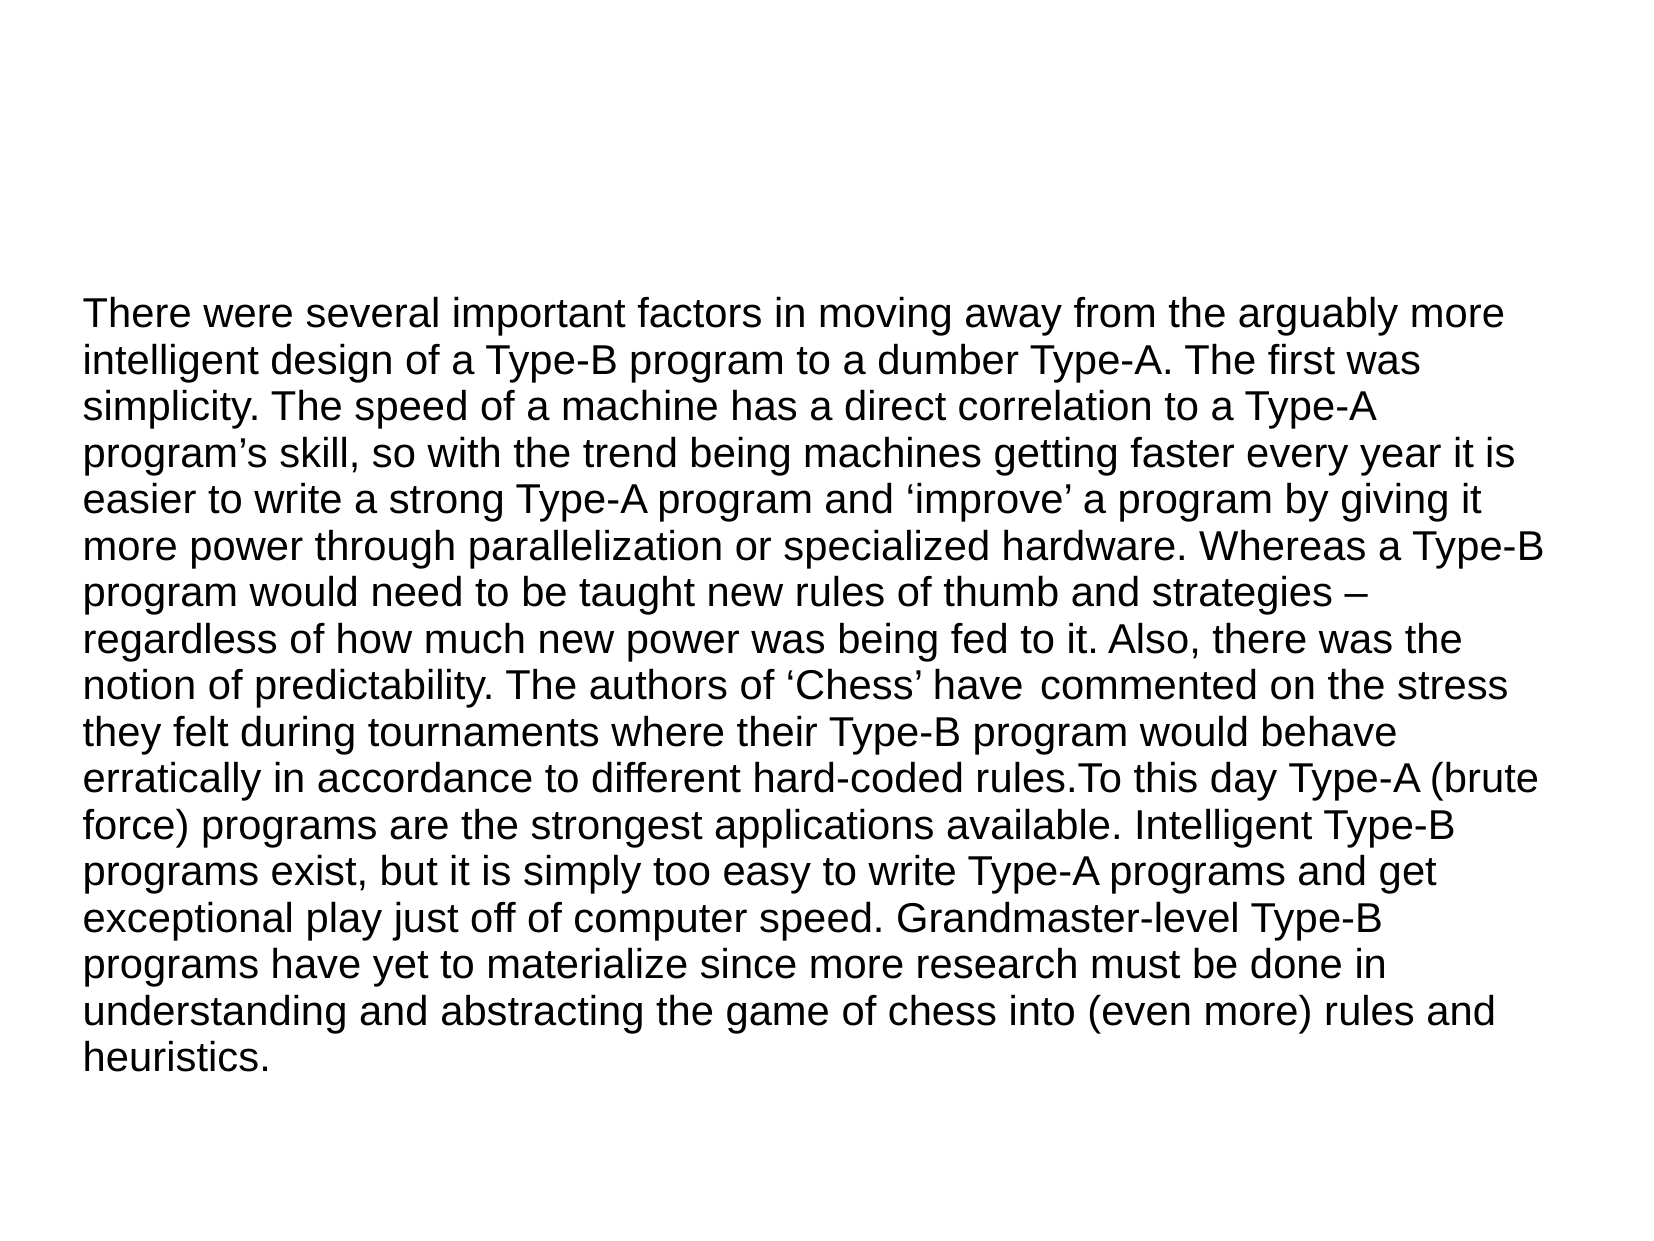

# There were several important factors in moving away from the arguably more intelligent design of a Type-B program to a dumber Type-A. The first was simplicity. The speed of a machine has a direct correlation to a Type-A program’s skill, so with the trend being machines getting faster every year it is easier to write a strong Type-A program and ‘improve’ a program by giving it more power through parallelization or specialized hardware. Whereas a Type-B program would need to be taught new rules of thumb and strategies – regardless of how much new power was being fed to it. Also, there was the notion of predictability. The authors of ‘Chess’ have commented on the stress they felt during tournaments where their Type-B program would behave erratically in accordance to different hard-coded rules.To this day Type-A (brute force) programs are the strongest applications available. Intelligent Type-B programs exist, but it is simply too easy to write Type-A programs and get exceptional play just off of computer speed. Grandmaster-level Type-B programs have yet to materialize since more research must be done in understanding and abstracting the game of chess into (even more) rules and heuristics.